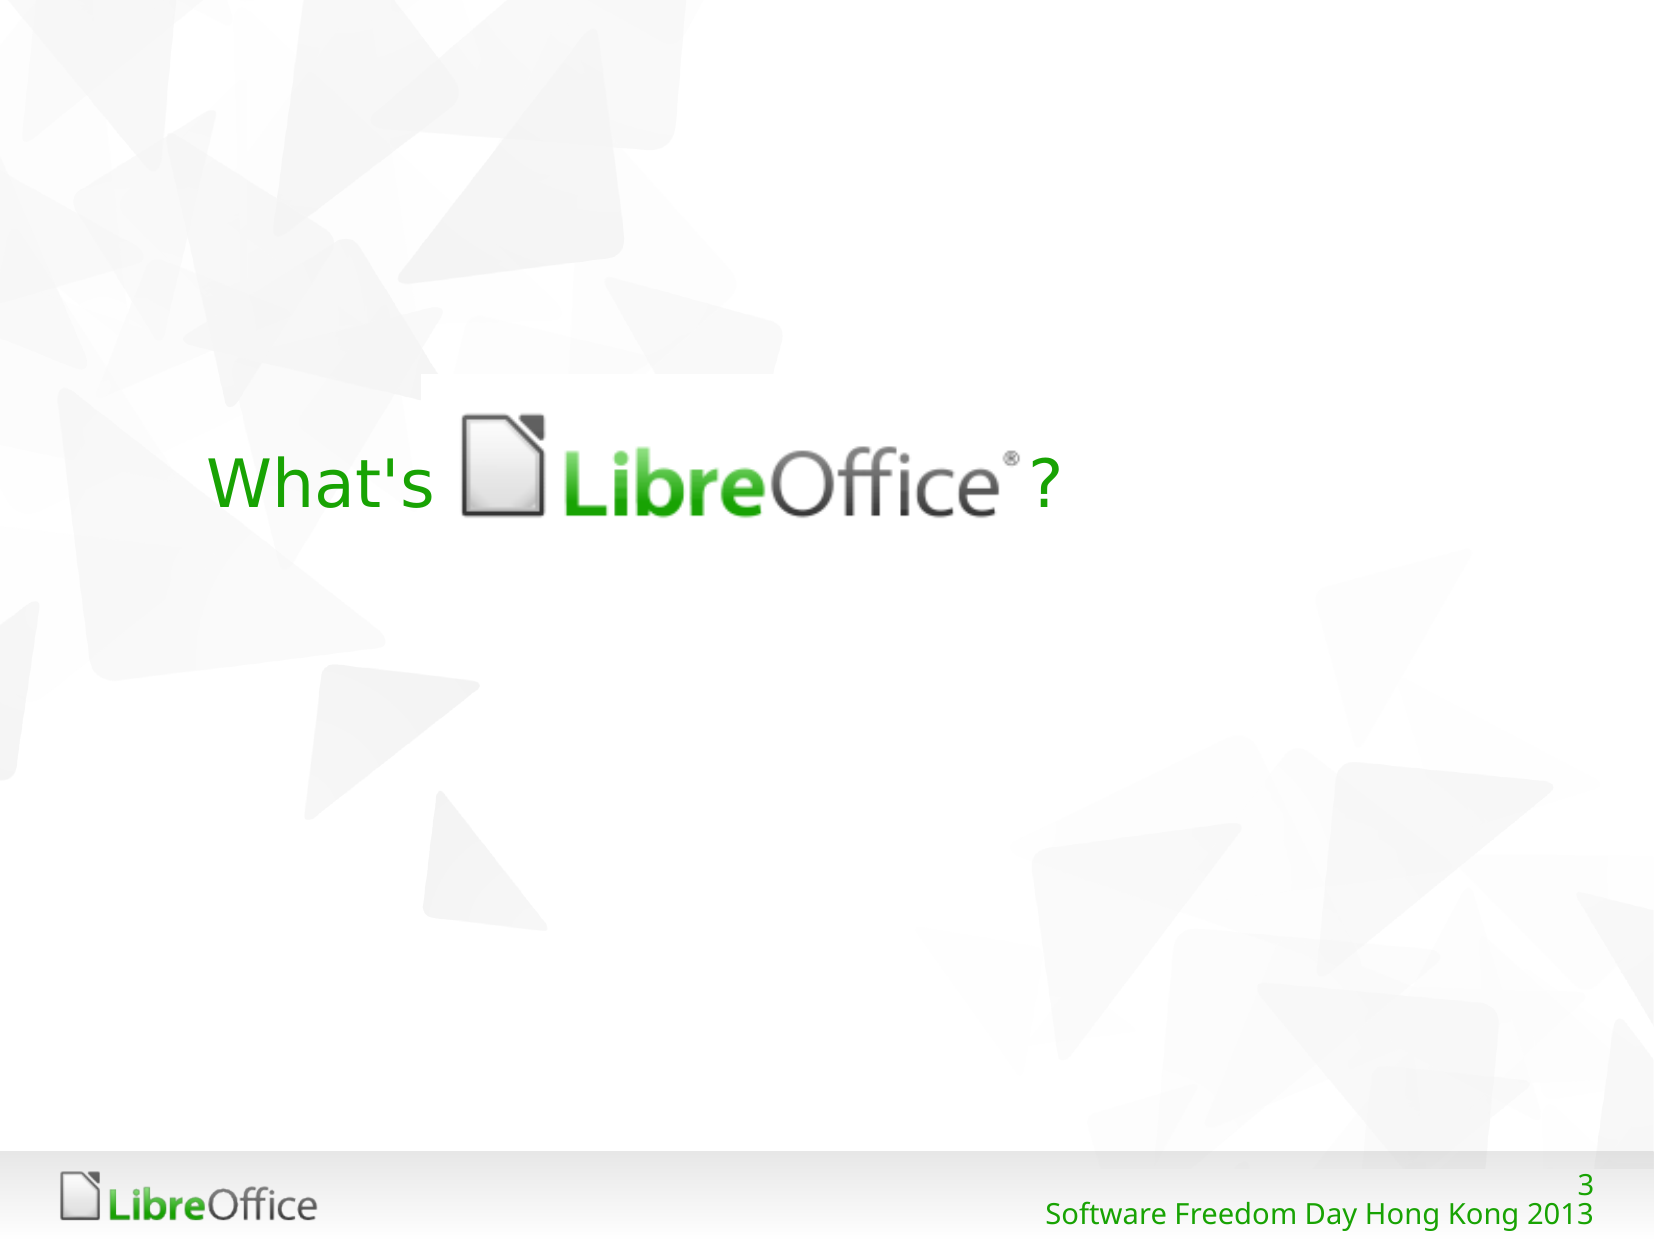

# What's ?
3
Software Freedom Day Hong Kong 2013